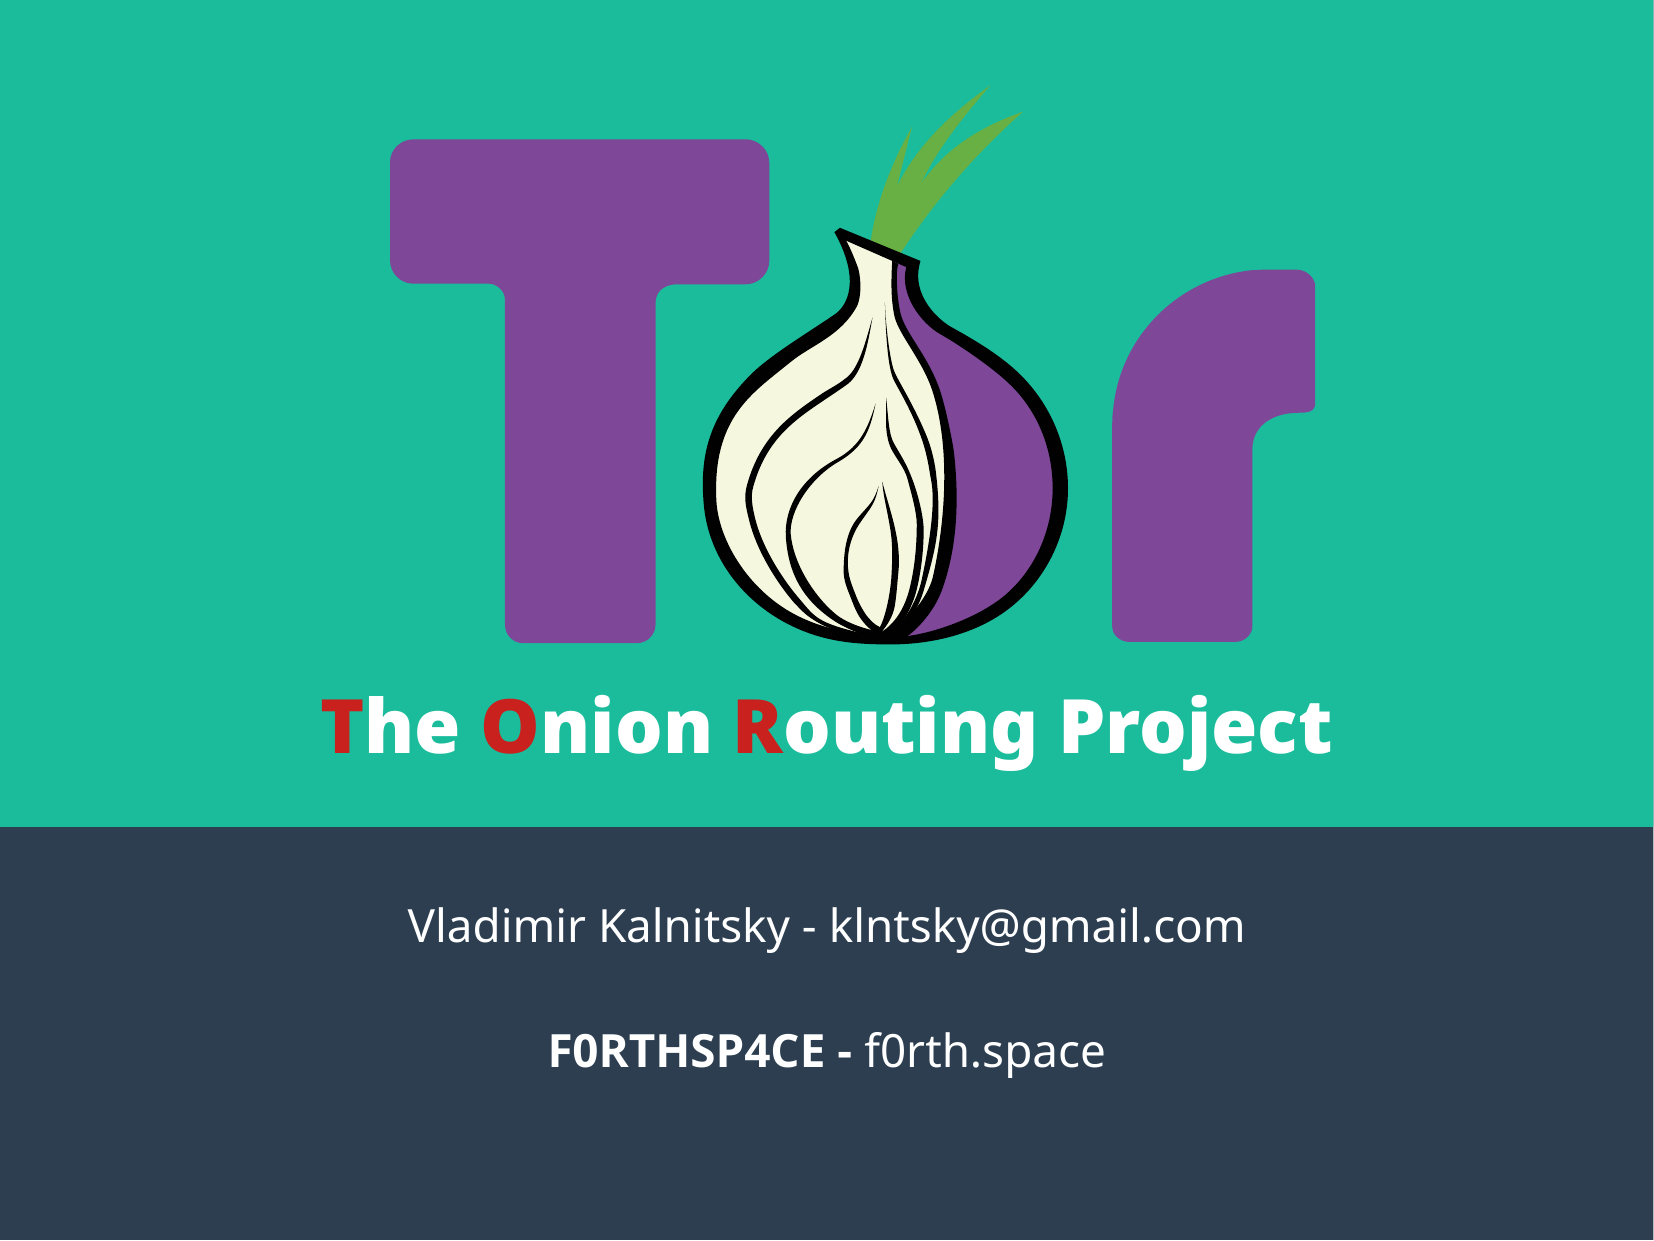

# The Onion Routing Project
Vladimir Kalnitsky - klntsky@gmail.com
F0RTHSP4CE - f0rth.space